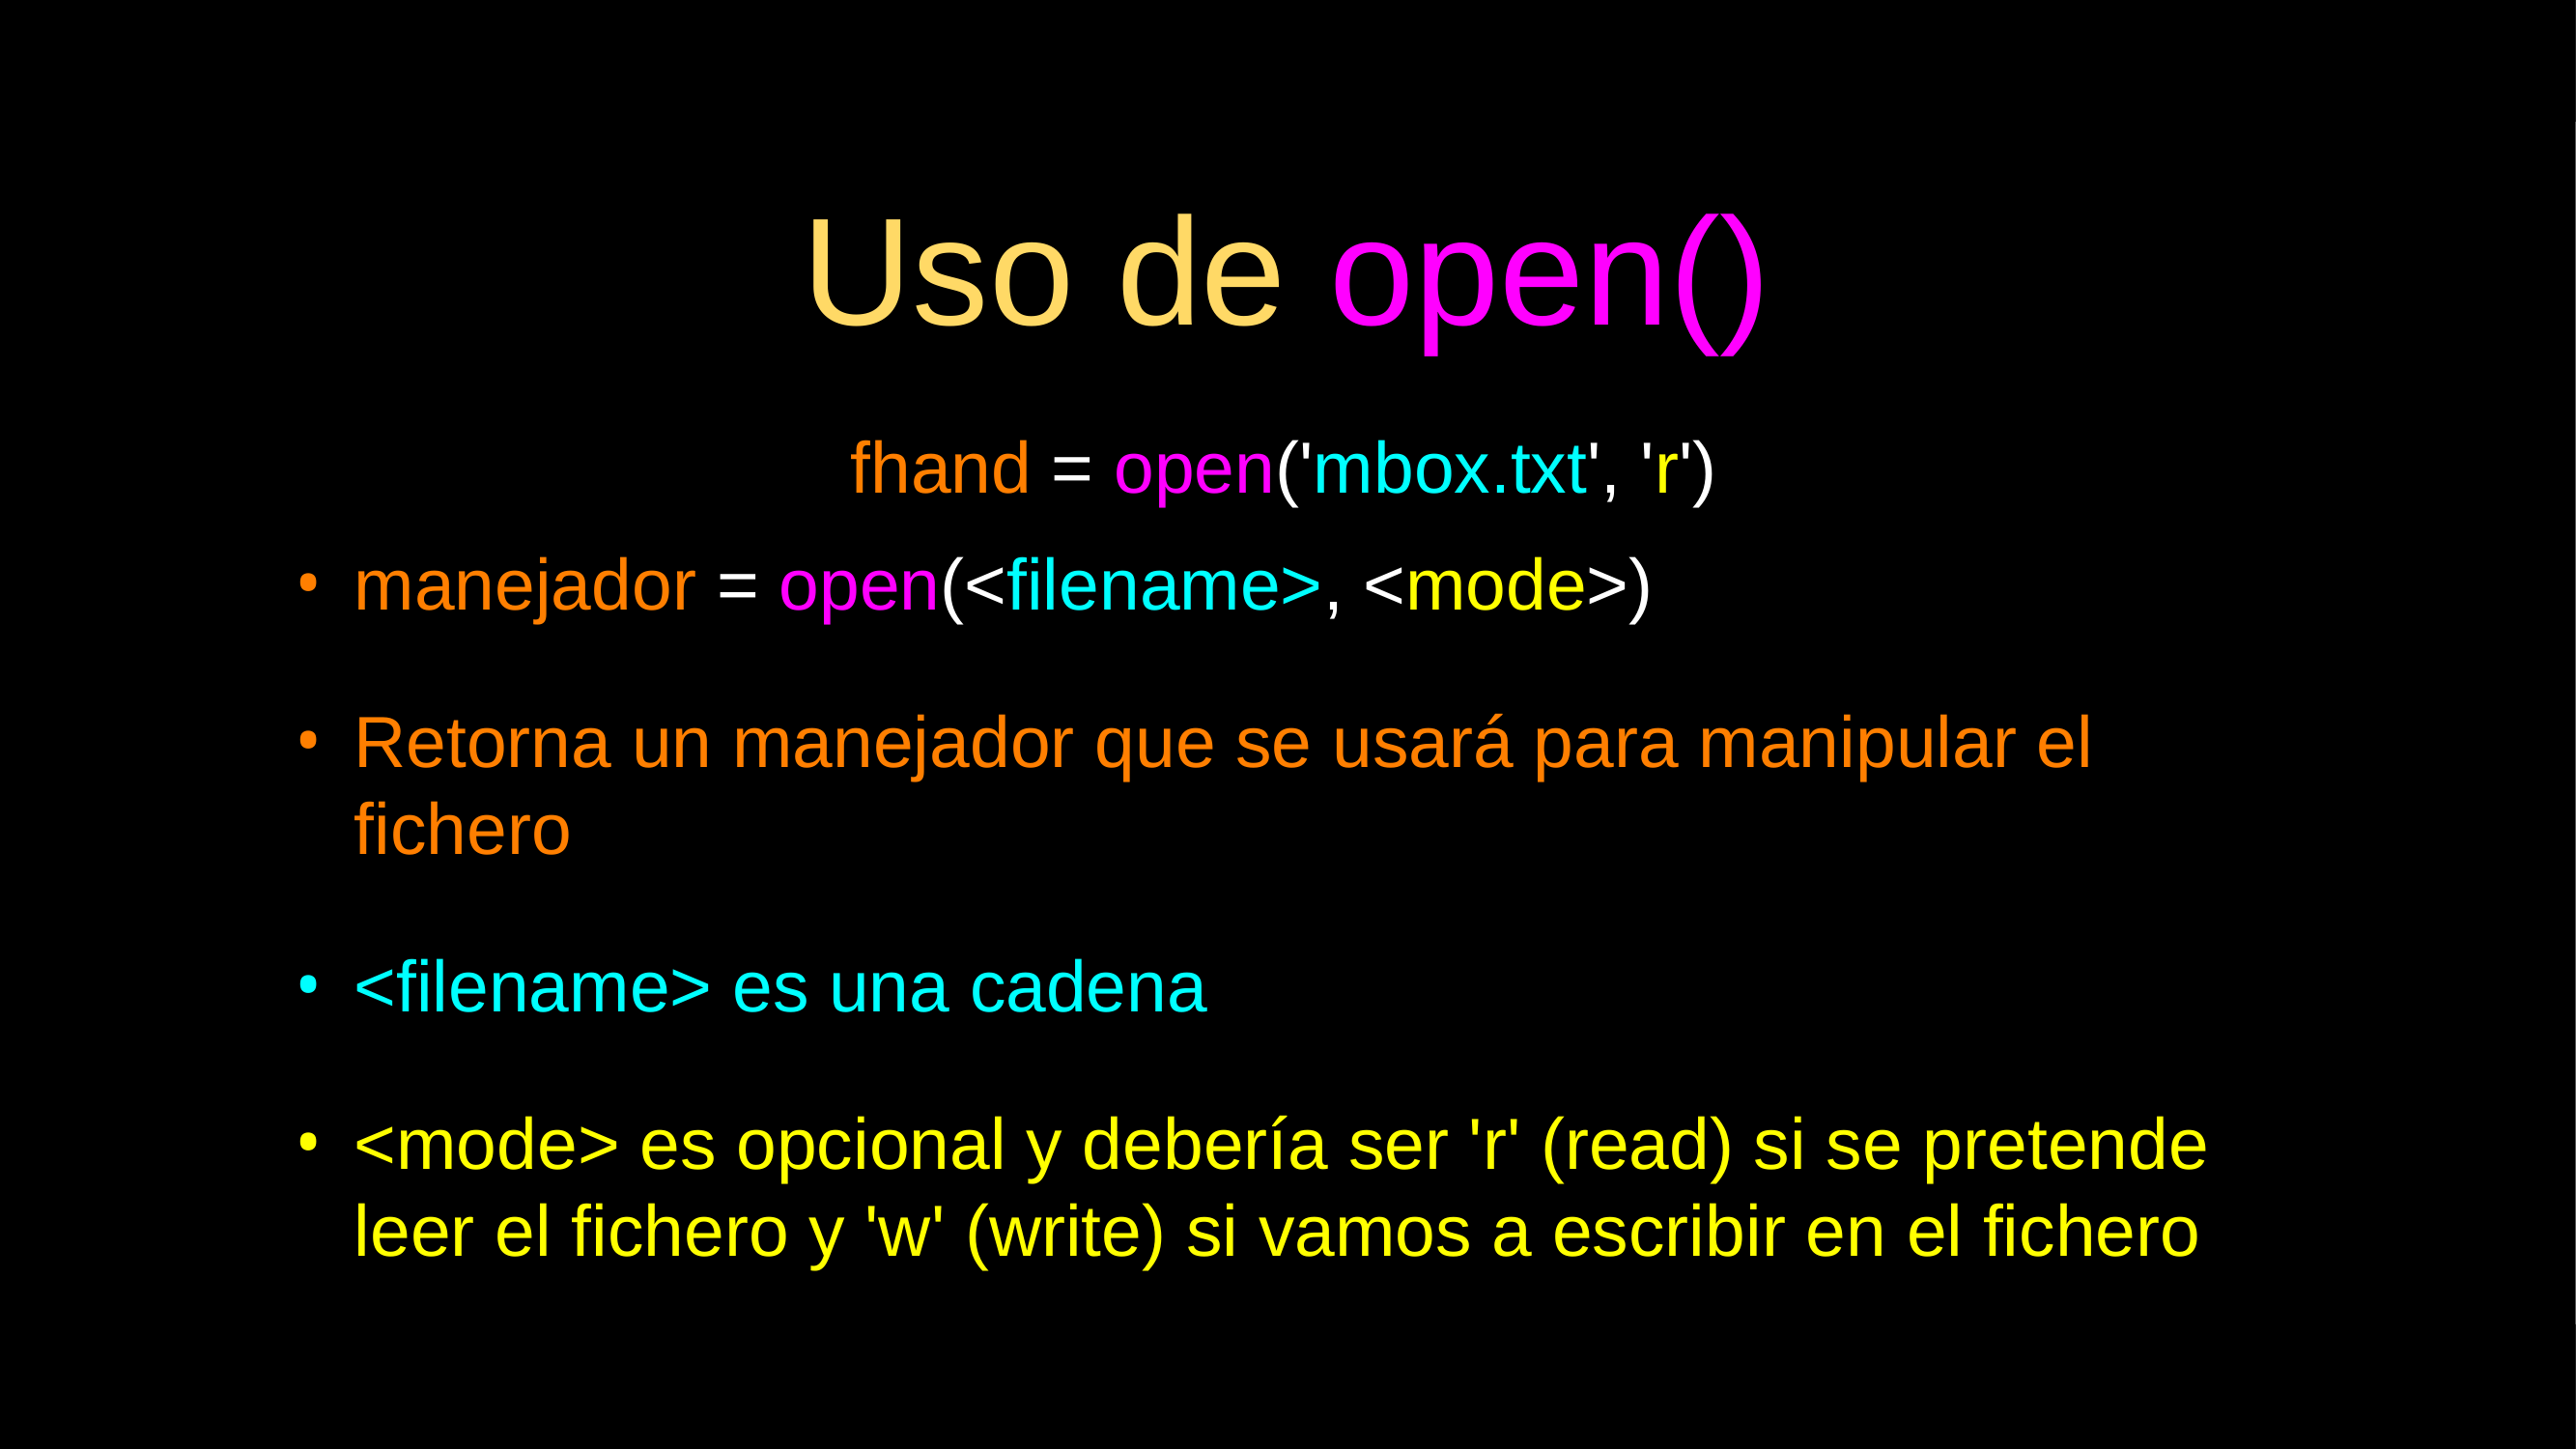

# Uso de open()
fhand = open('mbox.txt', 'r')
manejador = open(<filename>, <mode>)
Retorna un manejador que se usará para manipular el fichero
<filename> es una cadena
<mode> es opcional y debería ser 'r' (read) si se pretende leer el fichero y 'w' (write) si vamos a escribir en el fichero